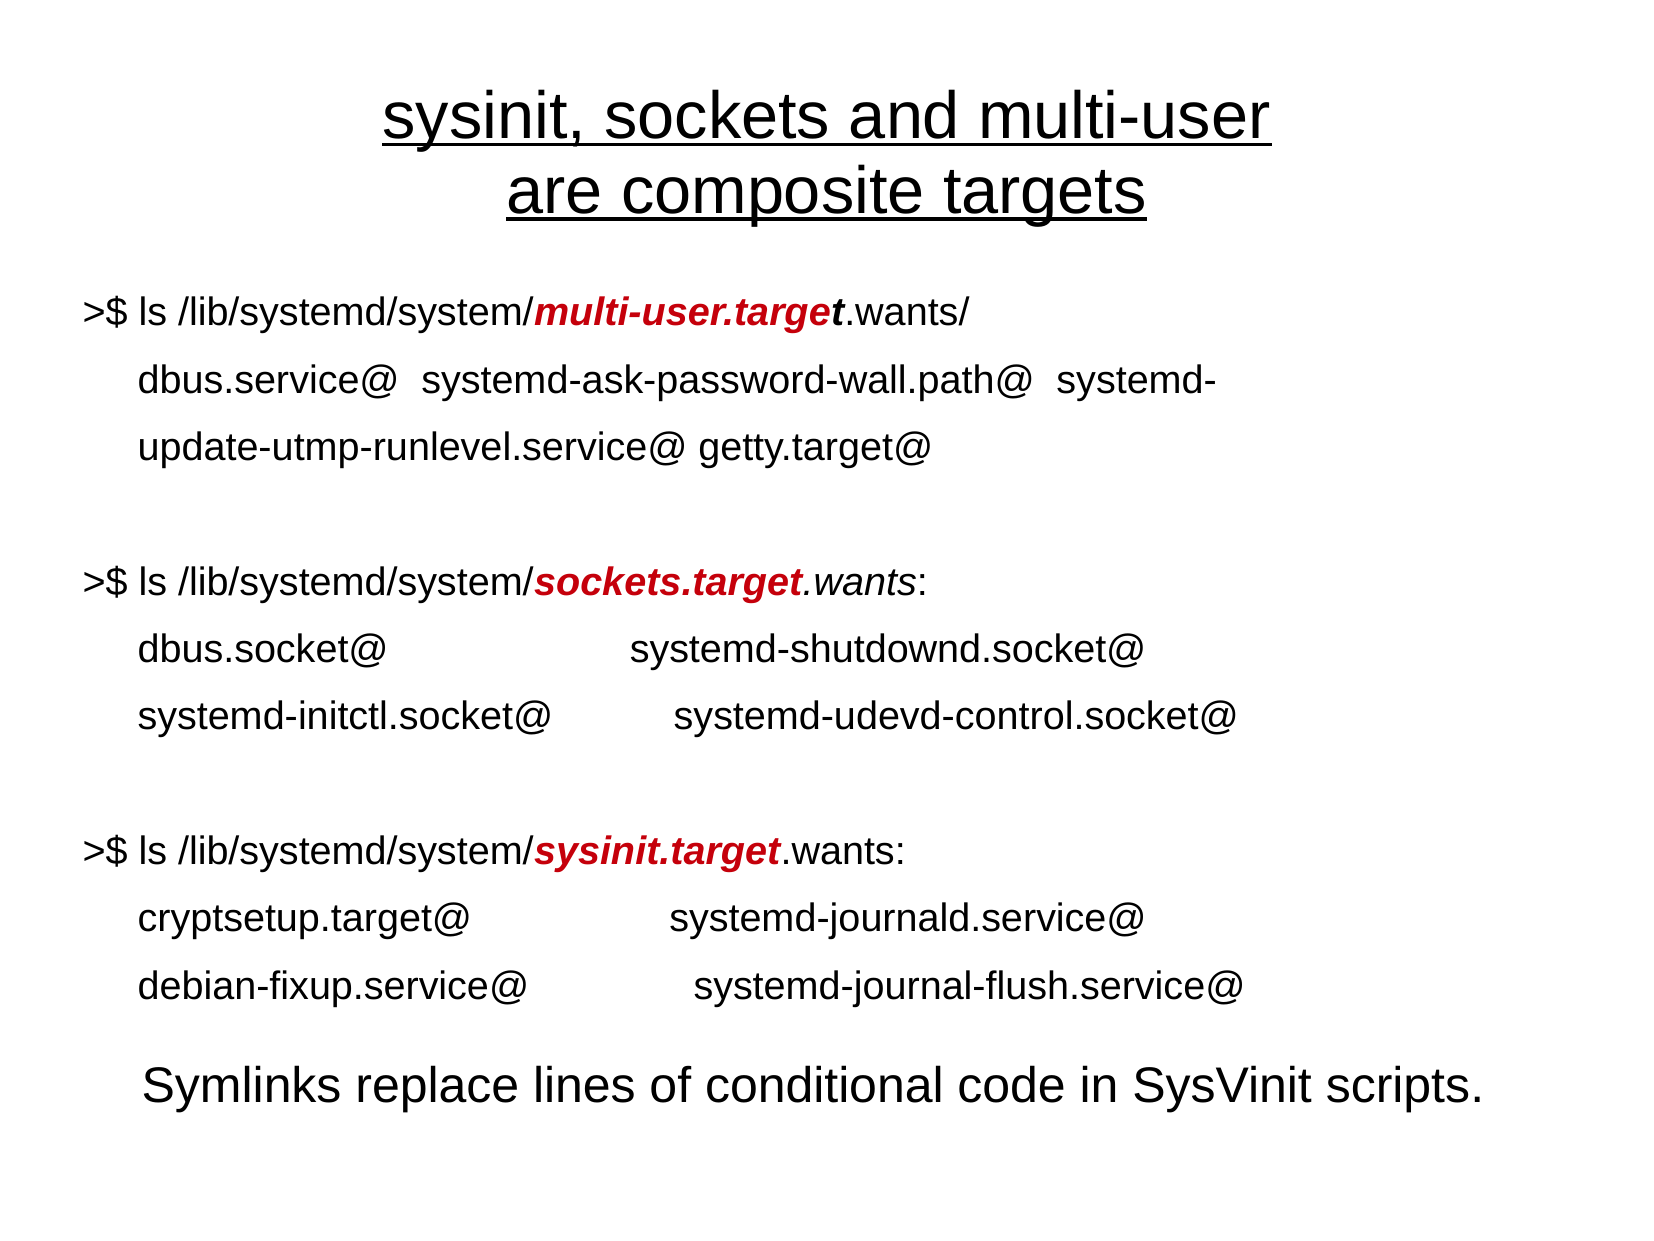

# sysinit, sockets and multi-user are composite targets
>$ ls /lib/systemd/system/multi-user.target.wants/
 dbus.service@ systemd-ask-password-wall.path@ systemd-
 update-utmp-runlevel.service@ getty.target@
>$ ls /lib/systemd/system/sockets.target.wants:
 dbus.socket@ systemd-shutdownd.socket@
 systemd-initctl.socket@ systemd-udevd-control.socket@
>$ ls /lib/systemd/system/sysinit.target.wants:
 cryptsetup.target@ systemd-journald.service@
 debian-fixup.service@ systemd-journal-flush.service@
Symlinks replace lines of conditional code in SysVinit scripts.